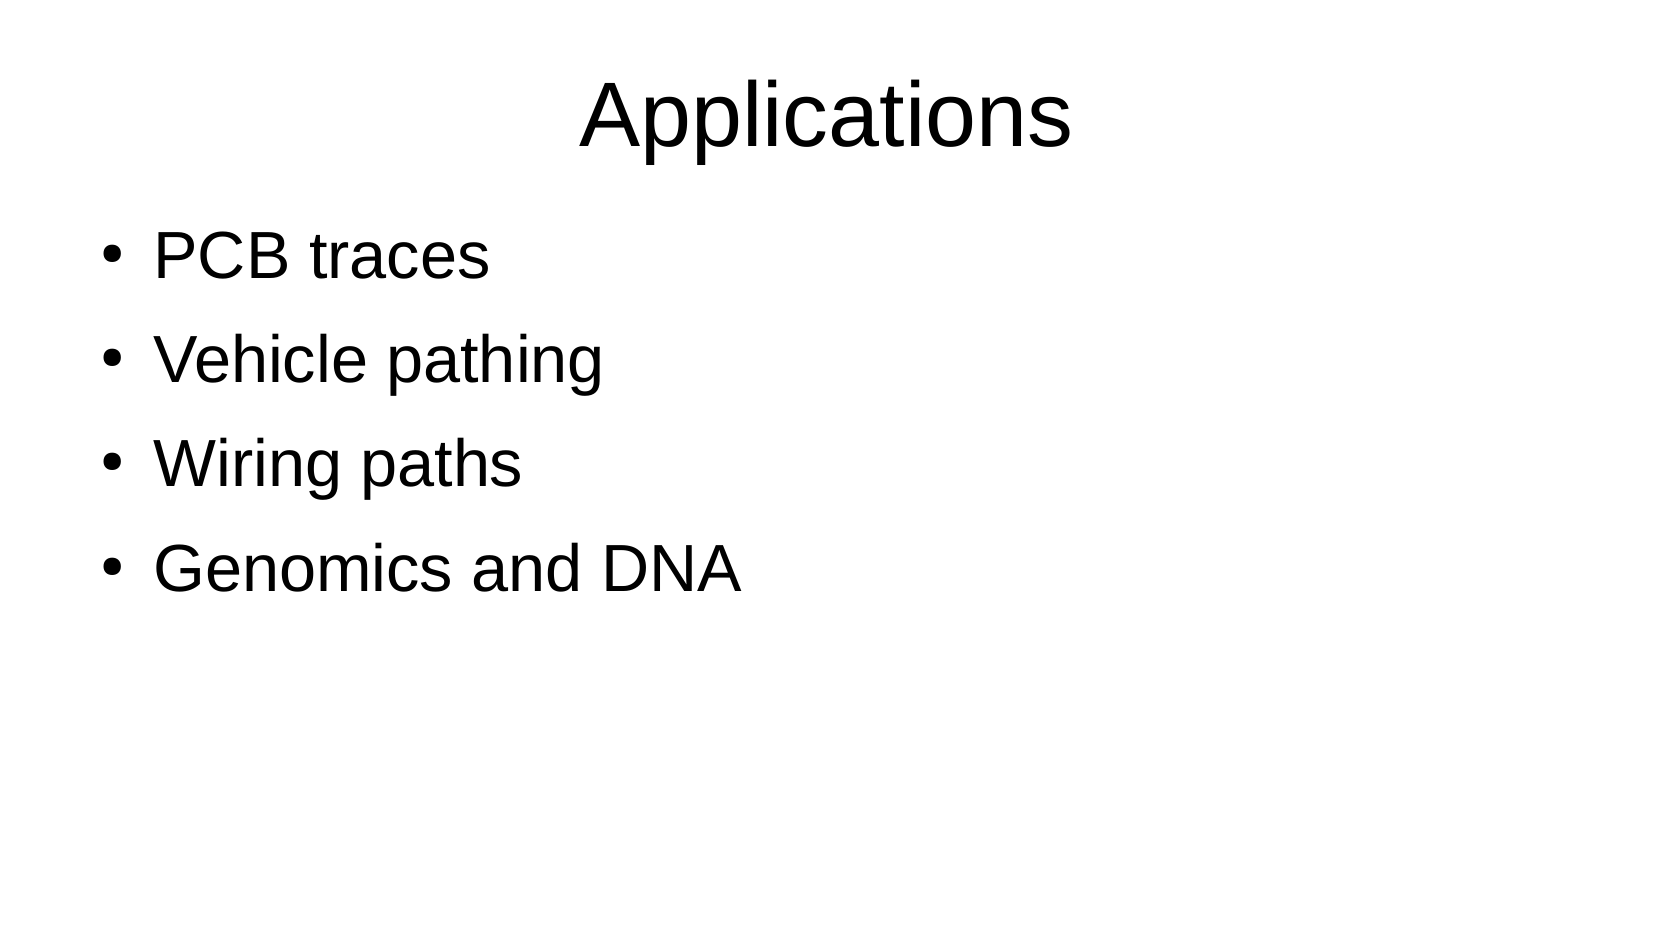

# Applications
PCB traces
Vehicle pathing
Wiring paths
Genomics and DNA